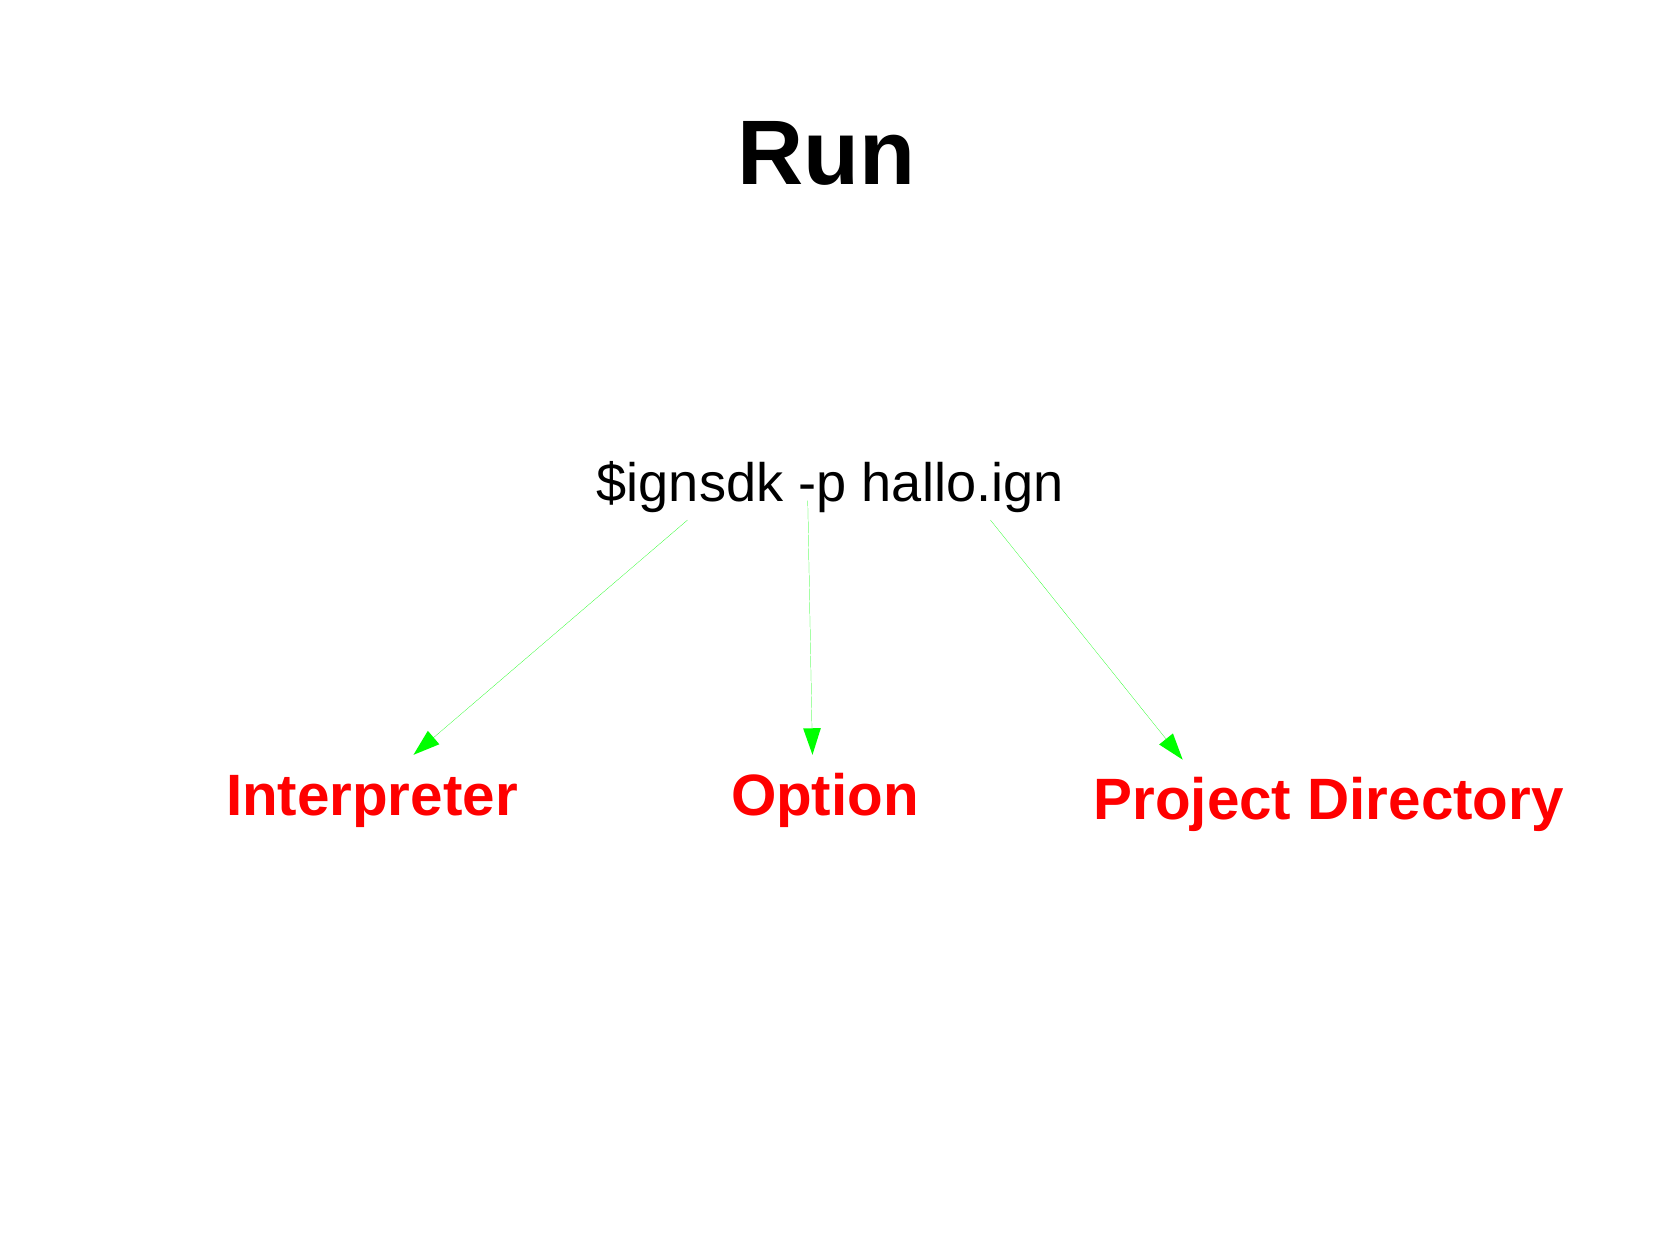

# Run
$ignsdk -p hallo.ign
Interpreter
Option
Project Directory